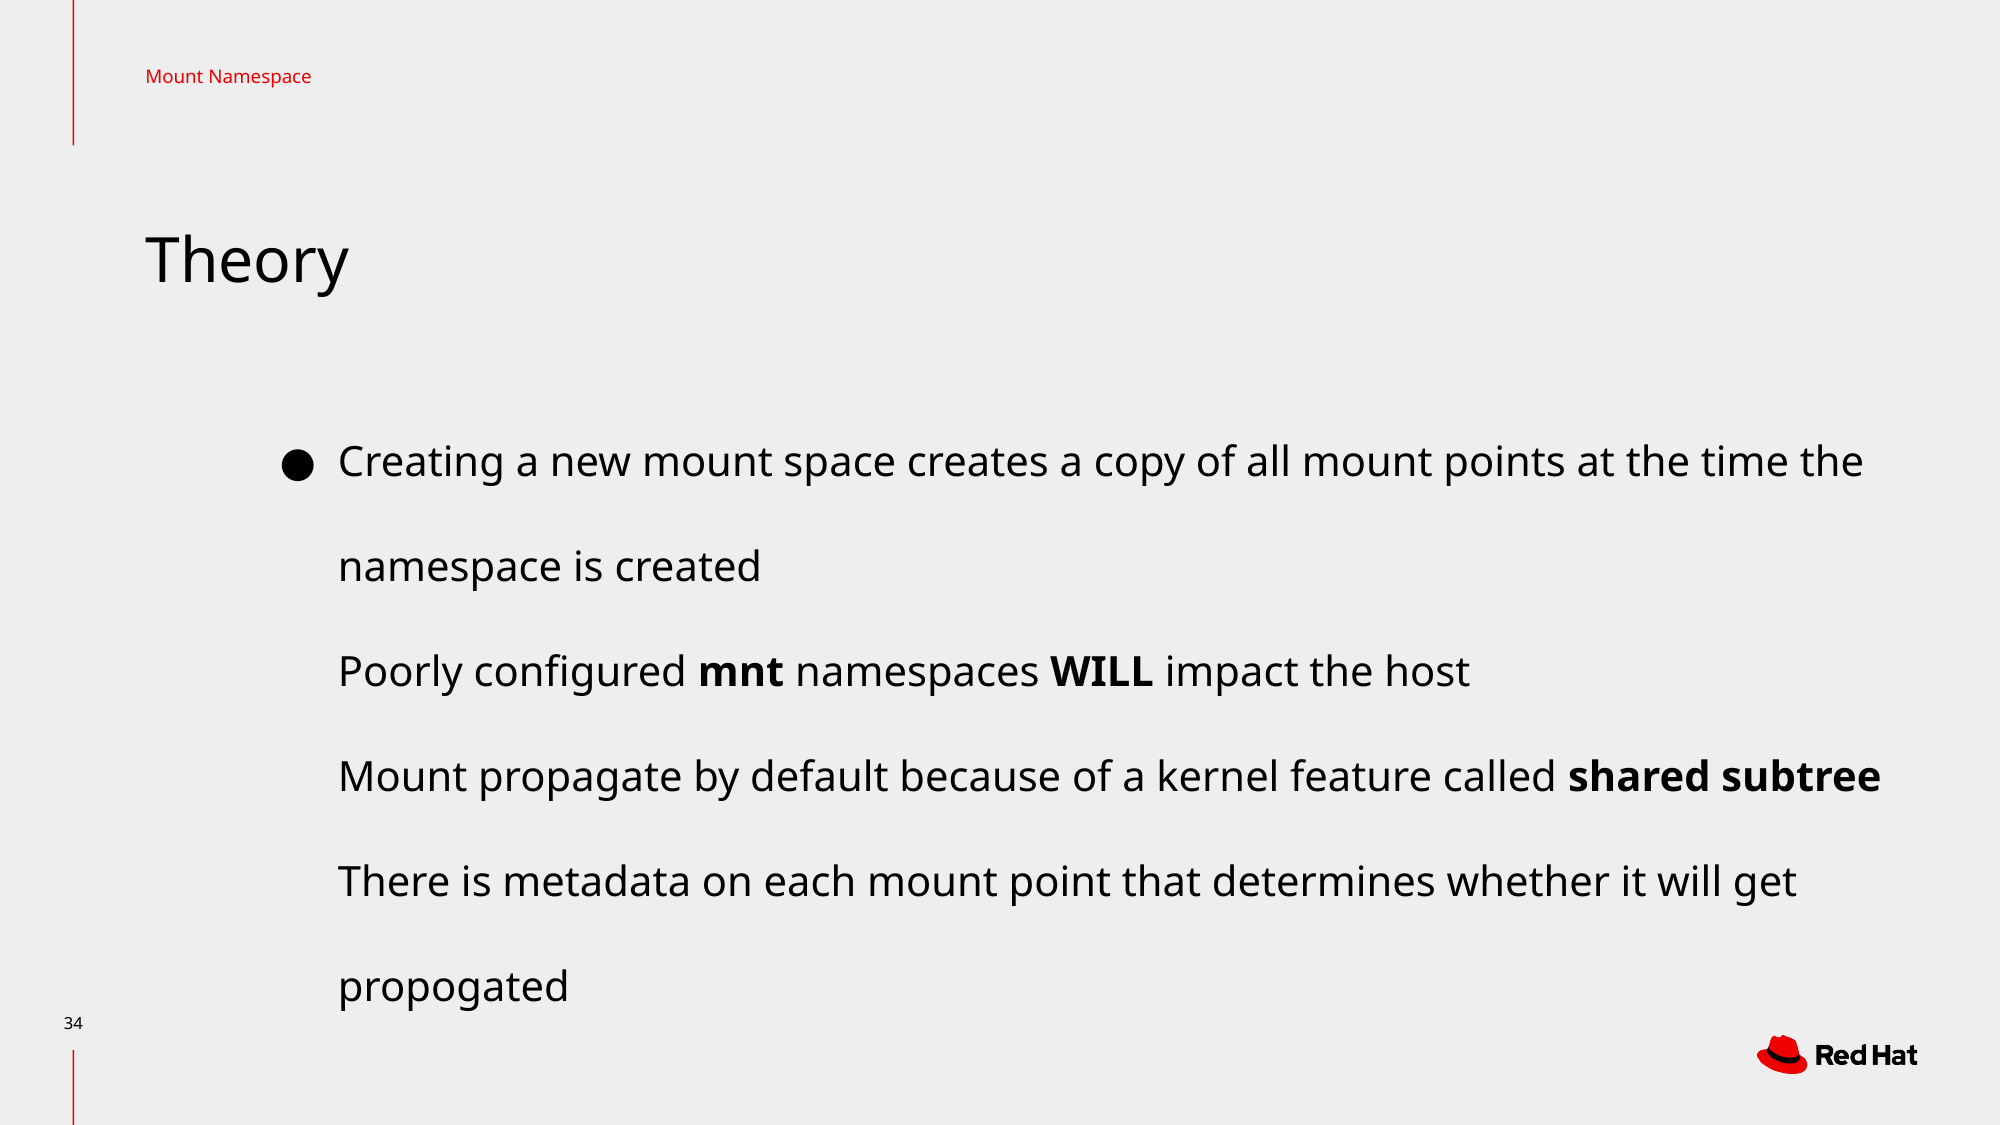

# Mount Namespace
Theory
Creating a new mount space creates a copy of all mount points at the time the namespace is created
Poorly configured mnt namespaces WILL impact the host
Mount propagate by default because of a kernel feature called shared subtree
There is metadata on each mount point that determines whether it will get propogated